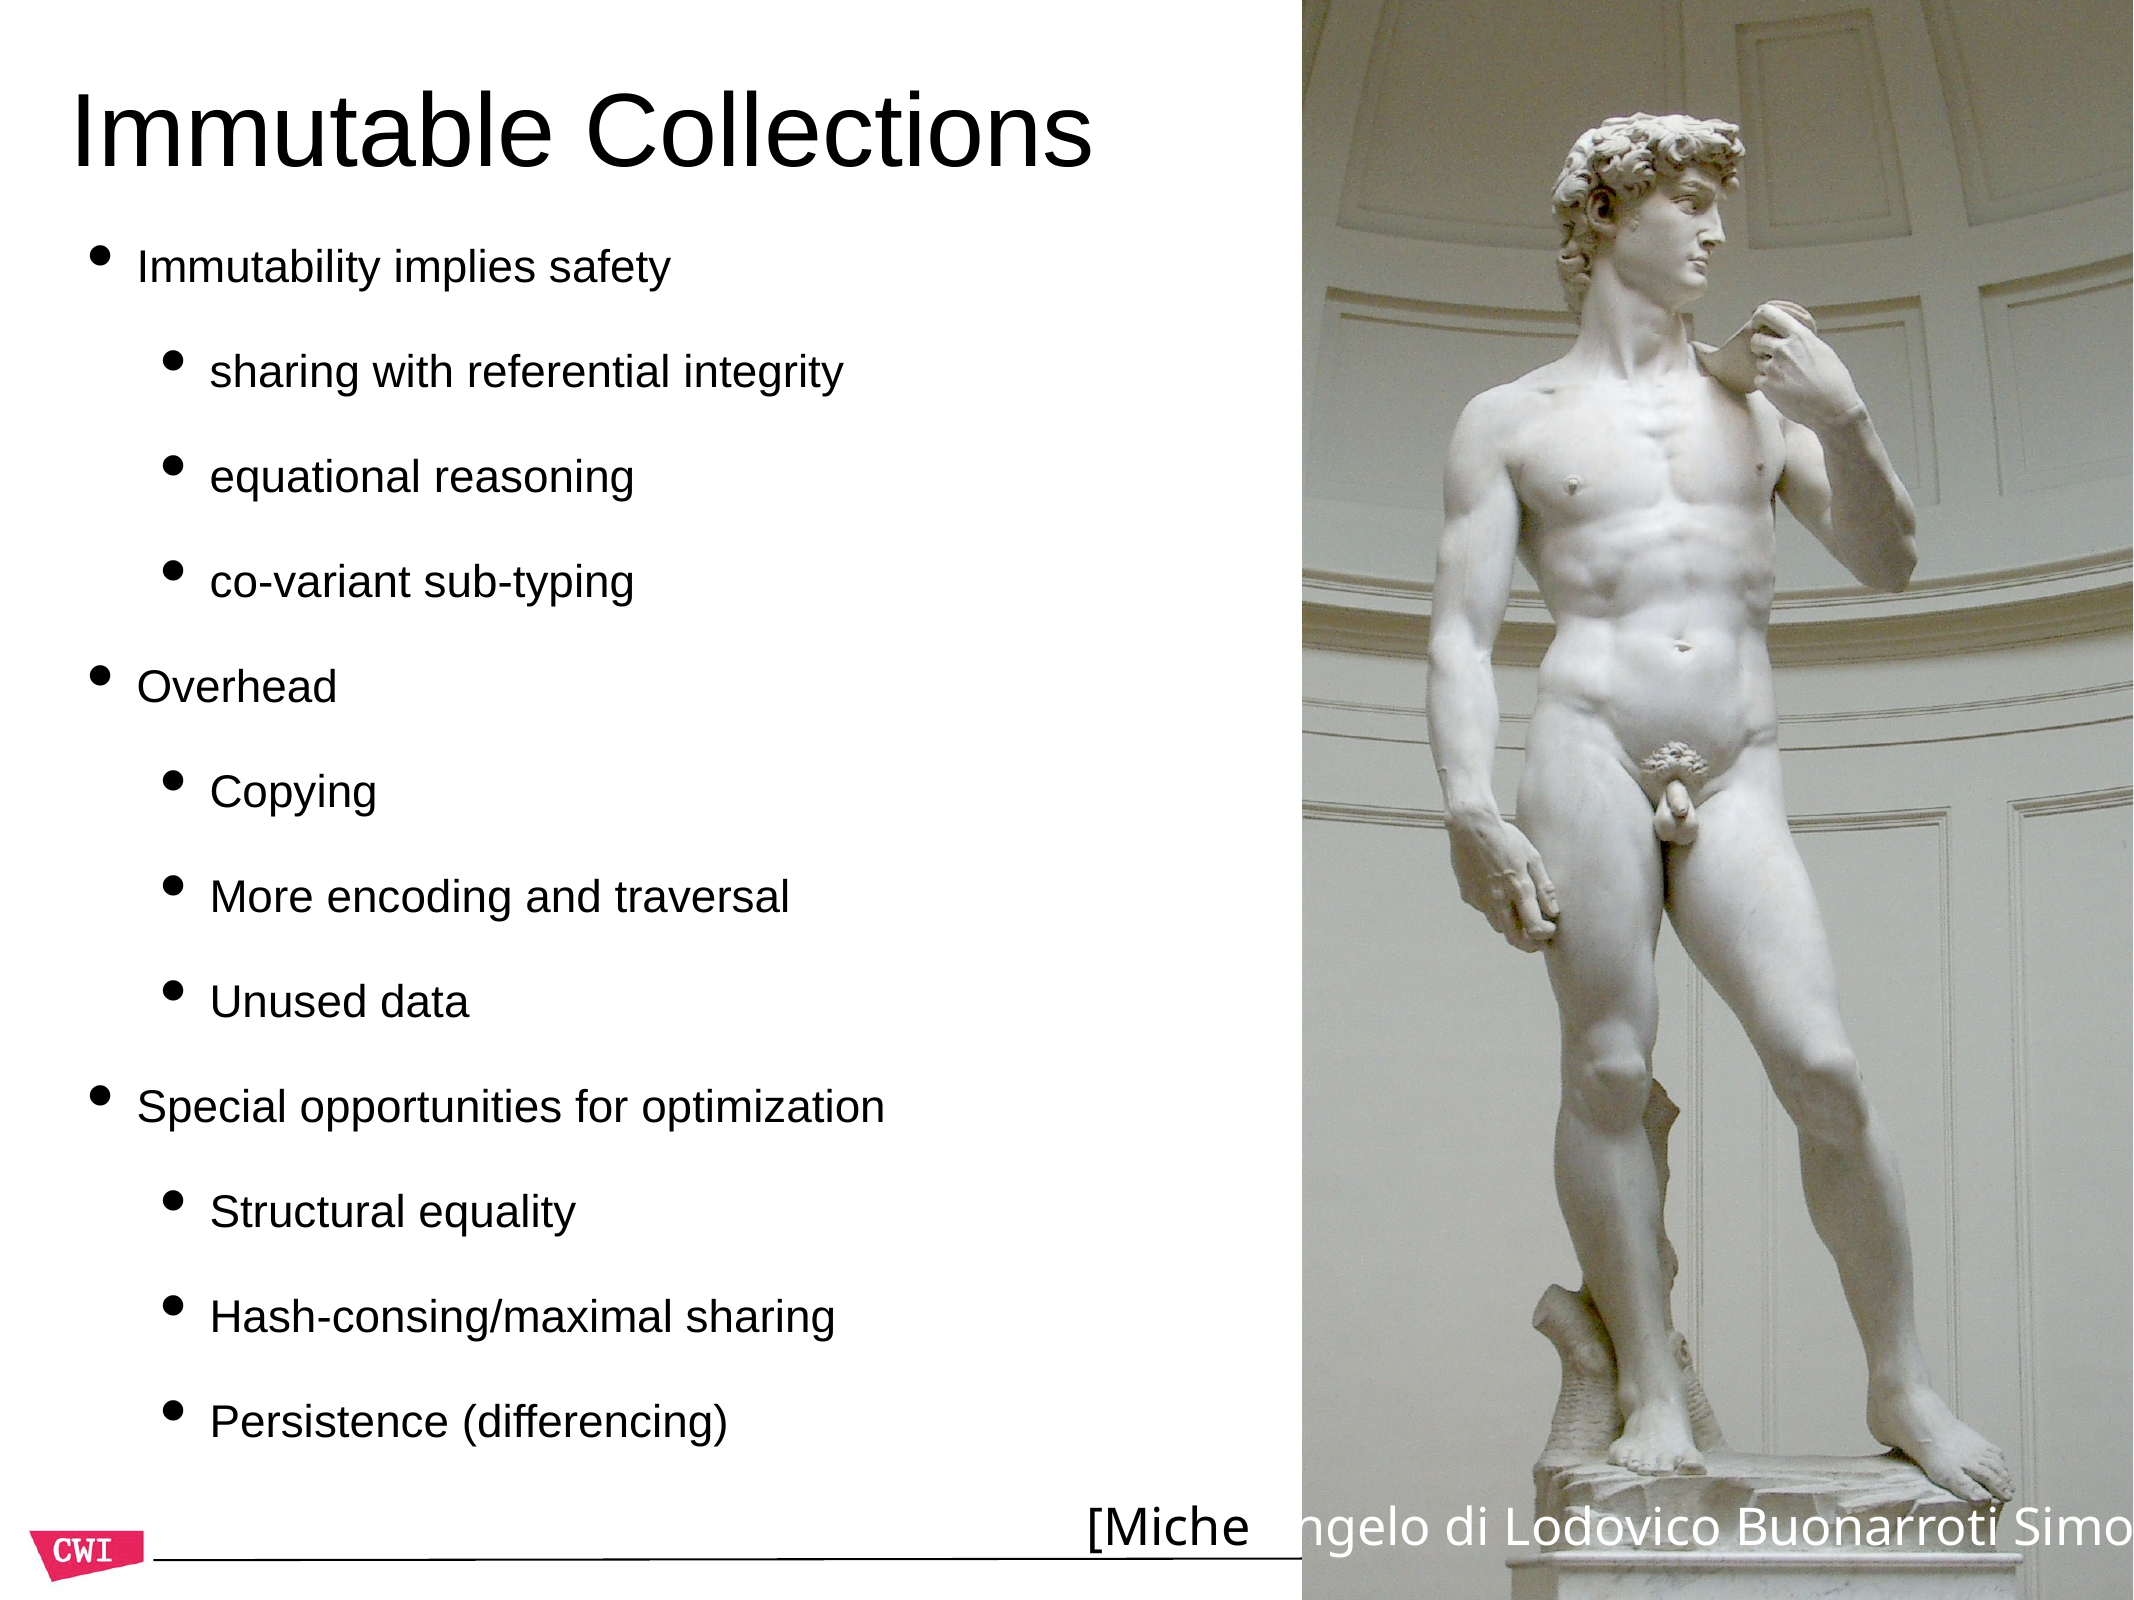

# Immutable Collections
Immutability implies safety
sharing with referential integrity
equational reasoning
co-variant sub-typing
Overhead
Copying
More encoding and traversal
Unused data
Special opportunities for optimization
Structural equality
Hash-consing/maximal sharing
Persistence (differencing)
[Michelangelo di Lodovico Buonarroti Simoni]